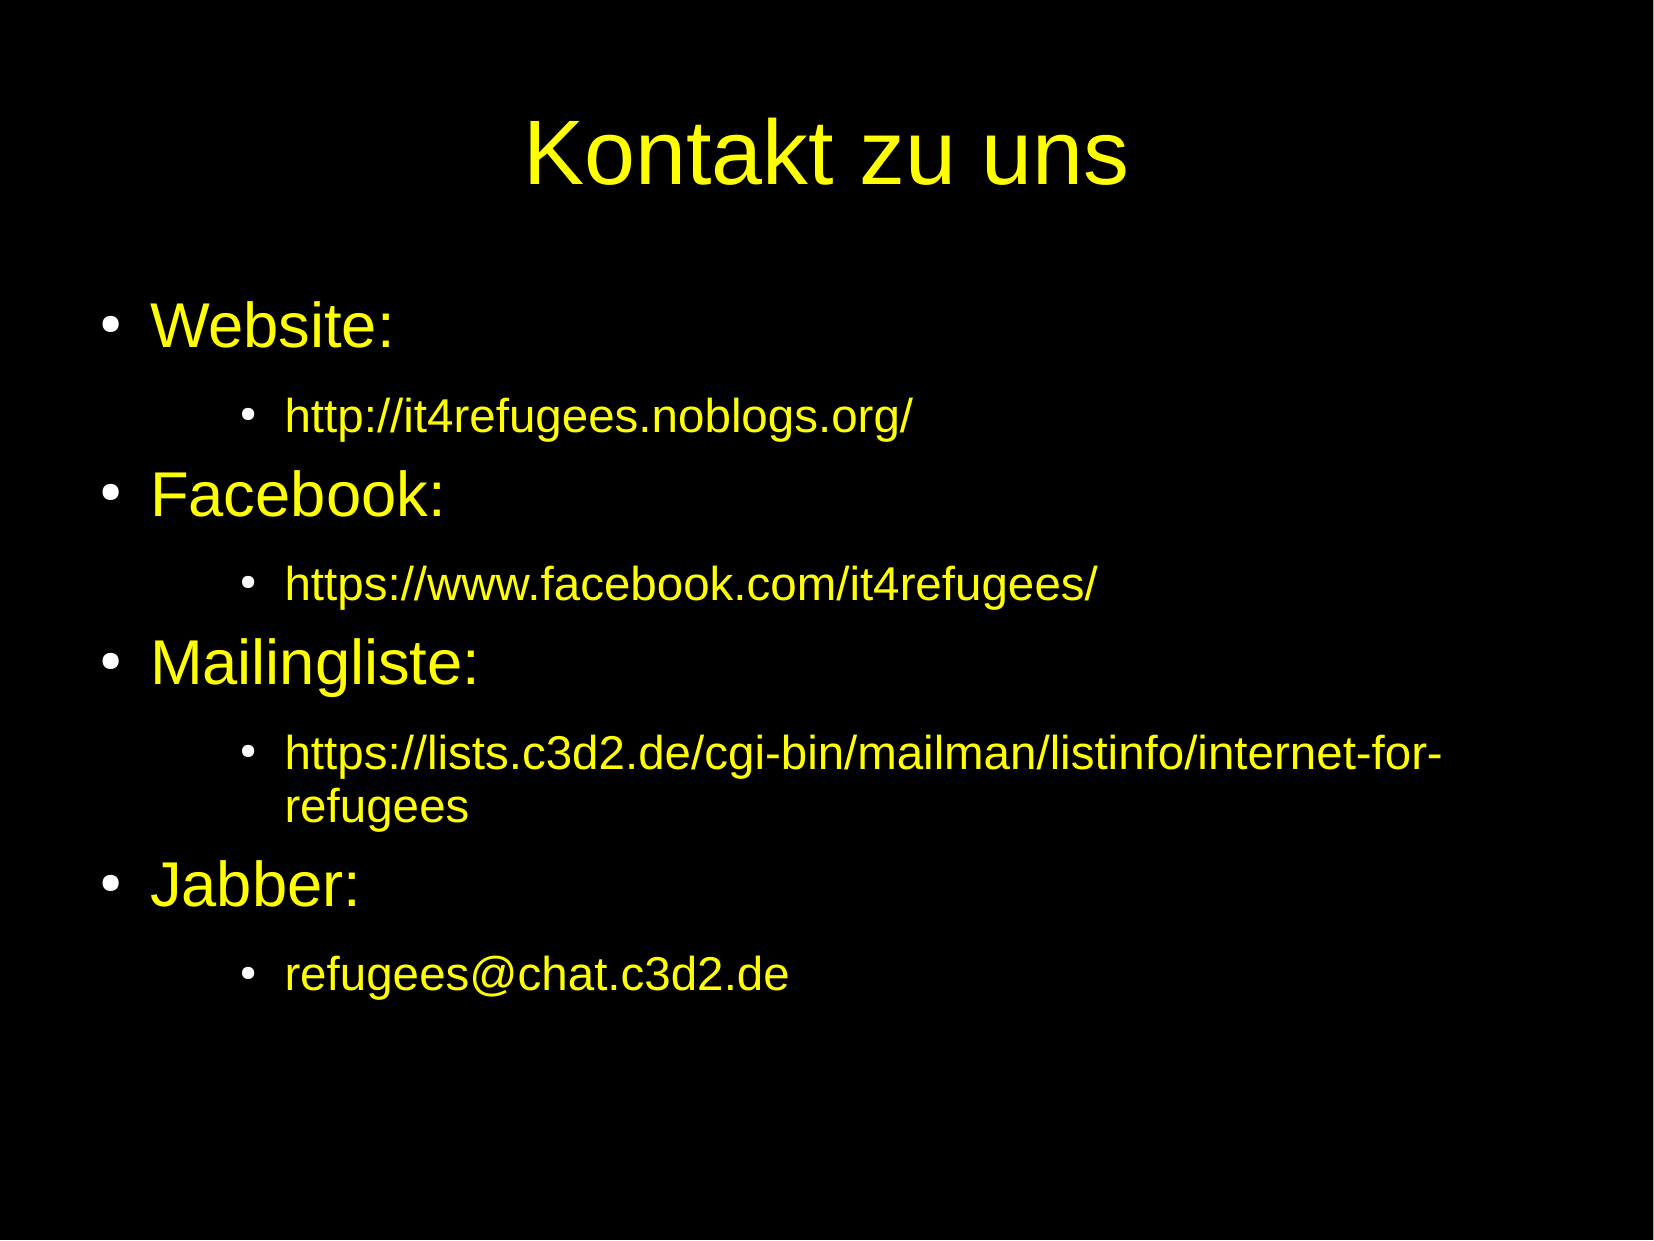

# Kontakt zu uns
Website:
http://it4refugees.noblogs.org/
Facebook:
https://www.facebook.com/it4refugees/
Mailingliste:
https://lists.c3d2.de/cgi-bin/mailman/listinfo/internet-for-refugees
Jabber:
refugees@chat.c3d2.de